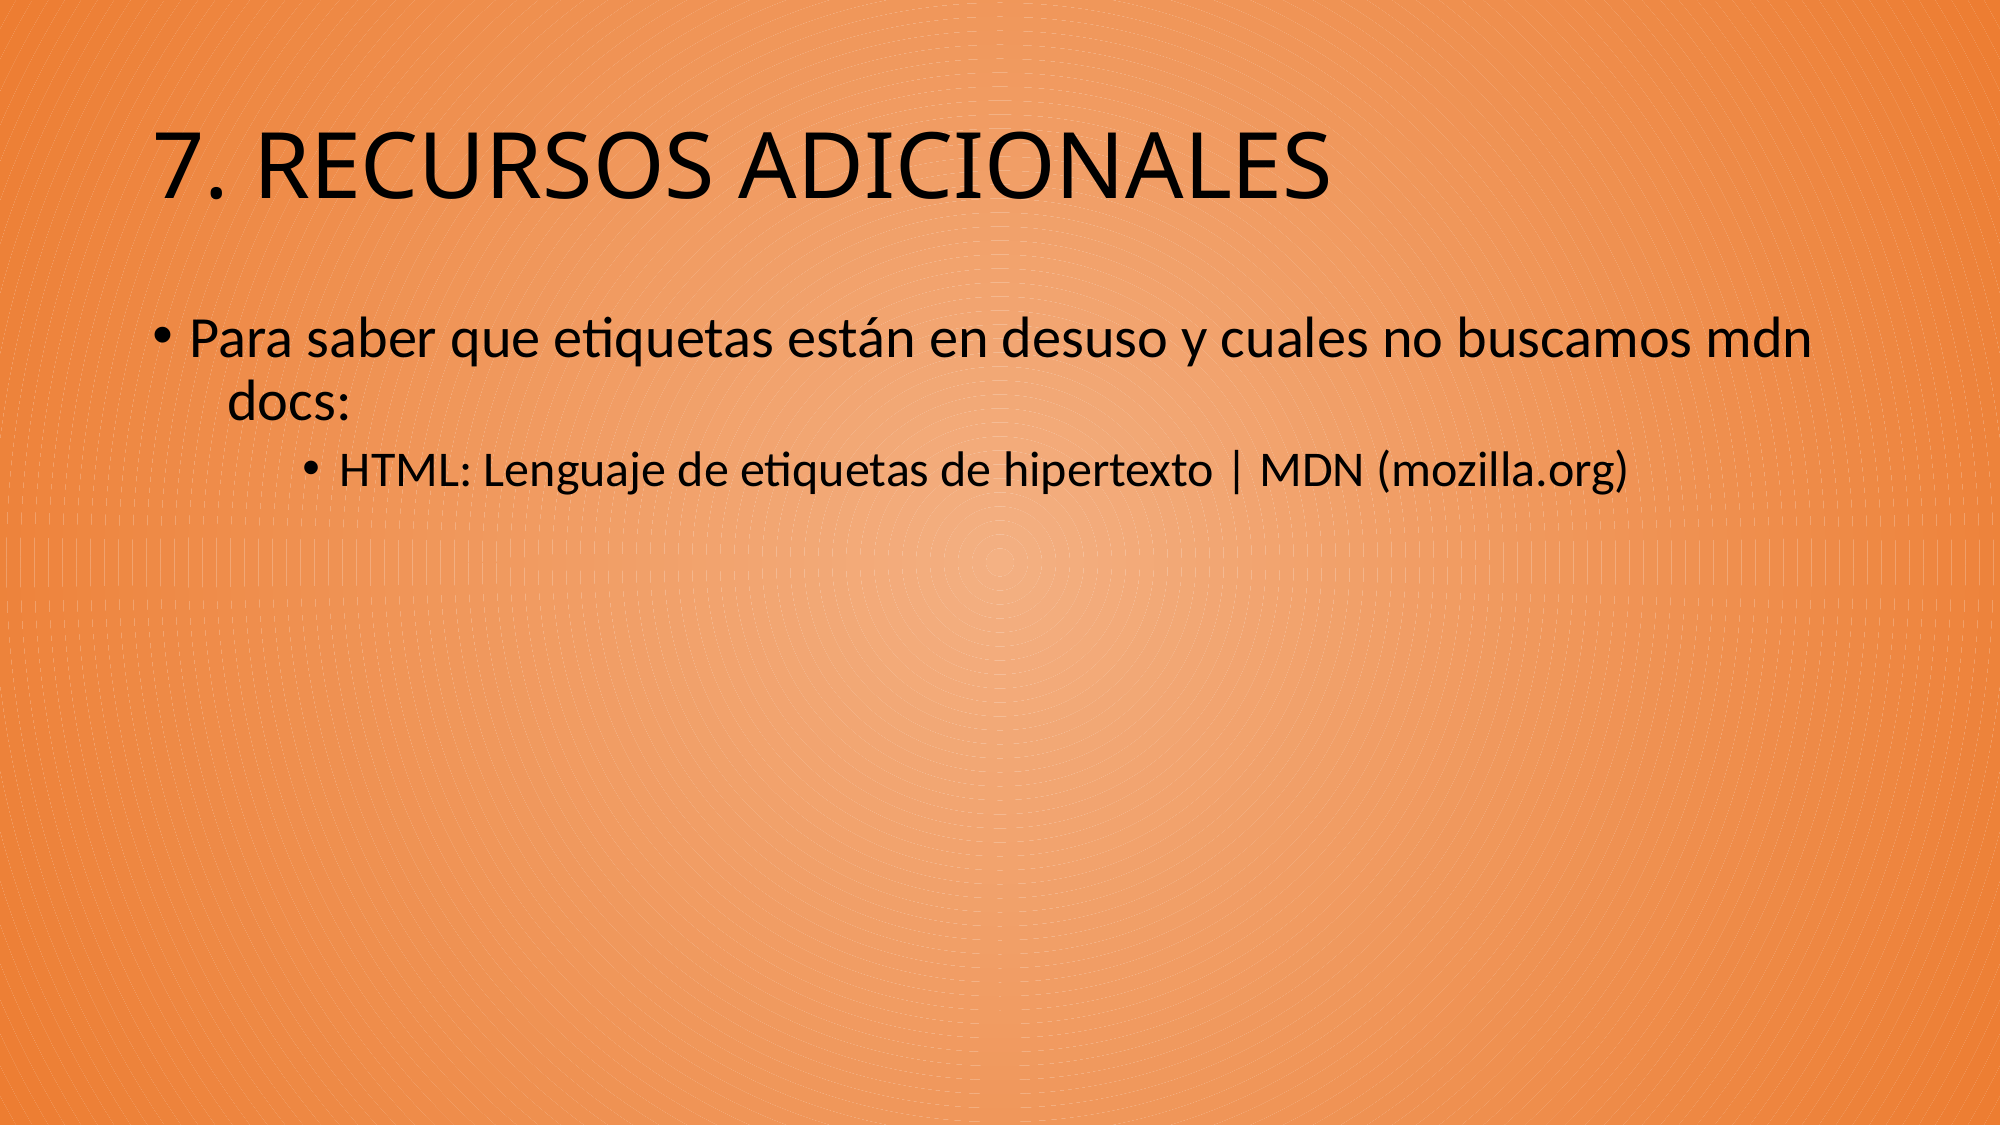

# 7. RECURSOS ADICIONALES
Para saber que etiquetas están en desuso y cuales no buscamos mdn docs:
HTML: Lenguaje de etiquetas de hipertexto | MDN (mozilla.org)